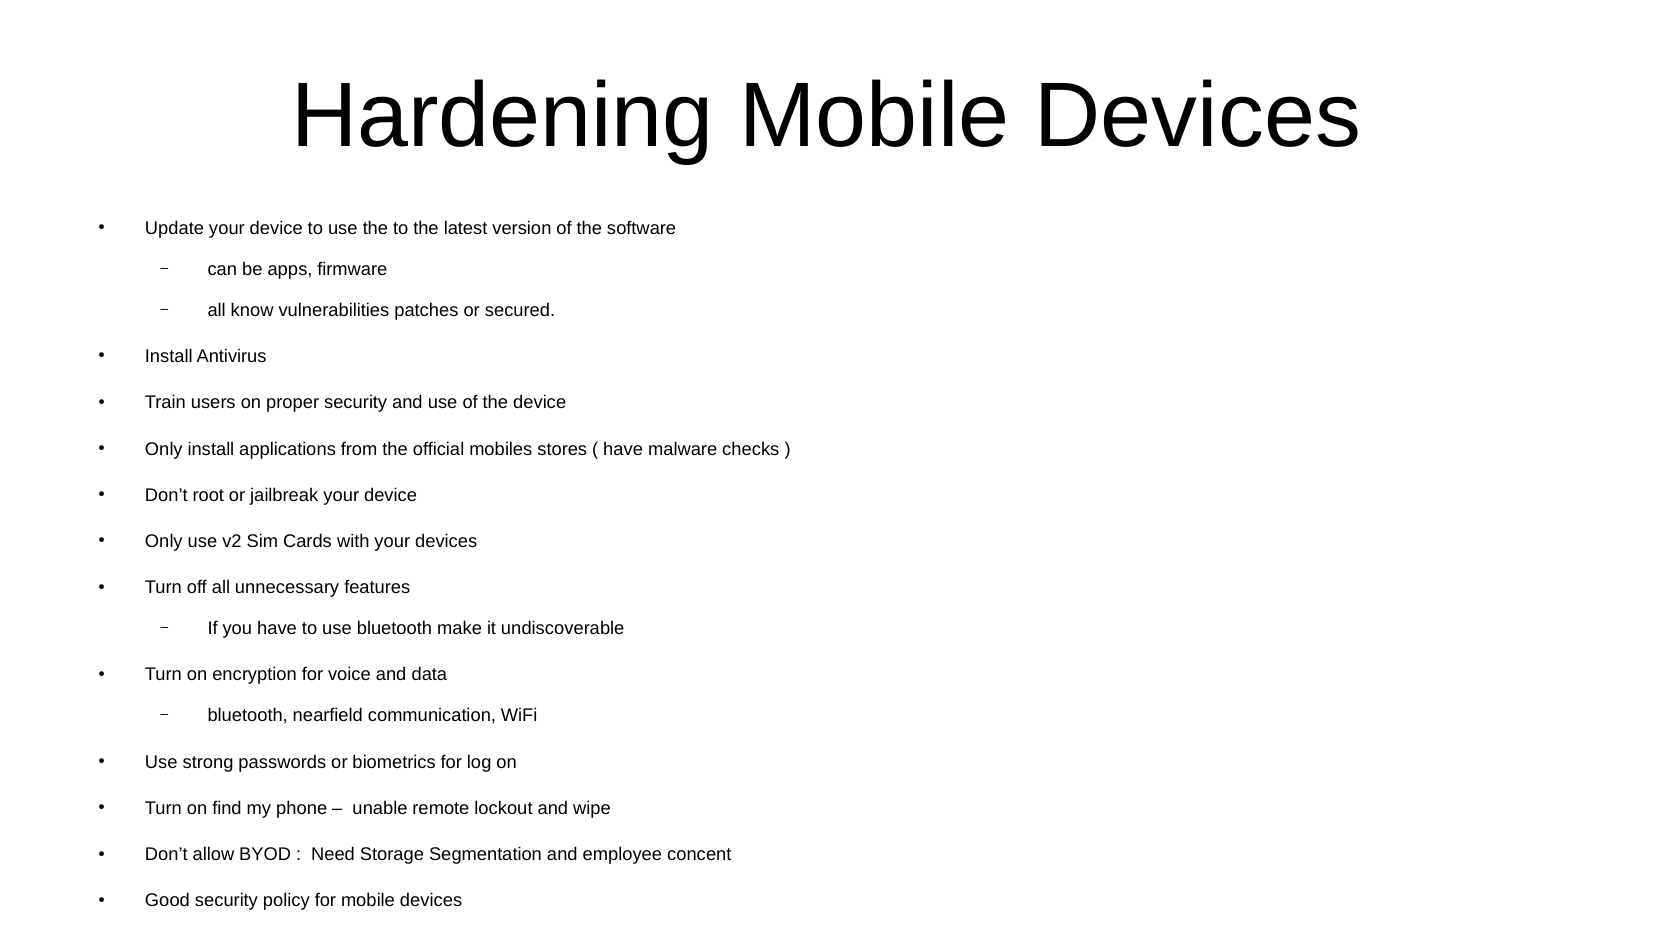

# Hardening Mobile Devices
Update your device to use the to the latest version of the software
can be apps, firmware
all know vulnerabilities patches or secured.
Install Antivirus
Train users on proper security and use of the device
Only install applications from the official mobiles stores ( have malware checks )
Don’t root or jailbreak your device
Only use v2 Sim Cards with your devices
Turn off all unnecessary features
If you have to use bluetooth make it undiscoverable
Turn on encryption for voice and data
bluetooth, nearfield communication, WiFi
Use strong passwords or biometrics for log on
Turn on find my phone – unable remote lockout and wipe
Don’t allow BYOD : Need Storage Segmentation and employee concent
Good security policy for mobile devices